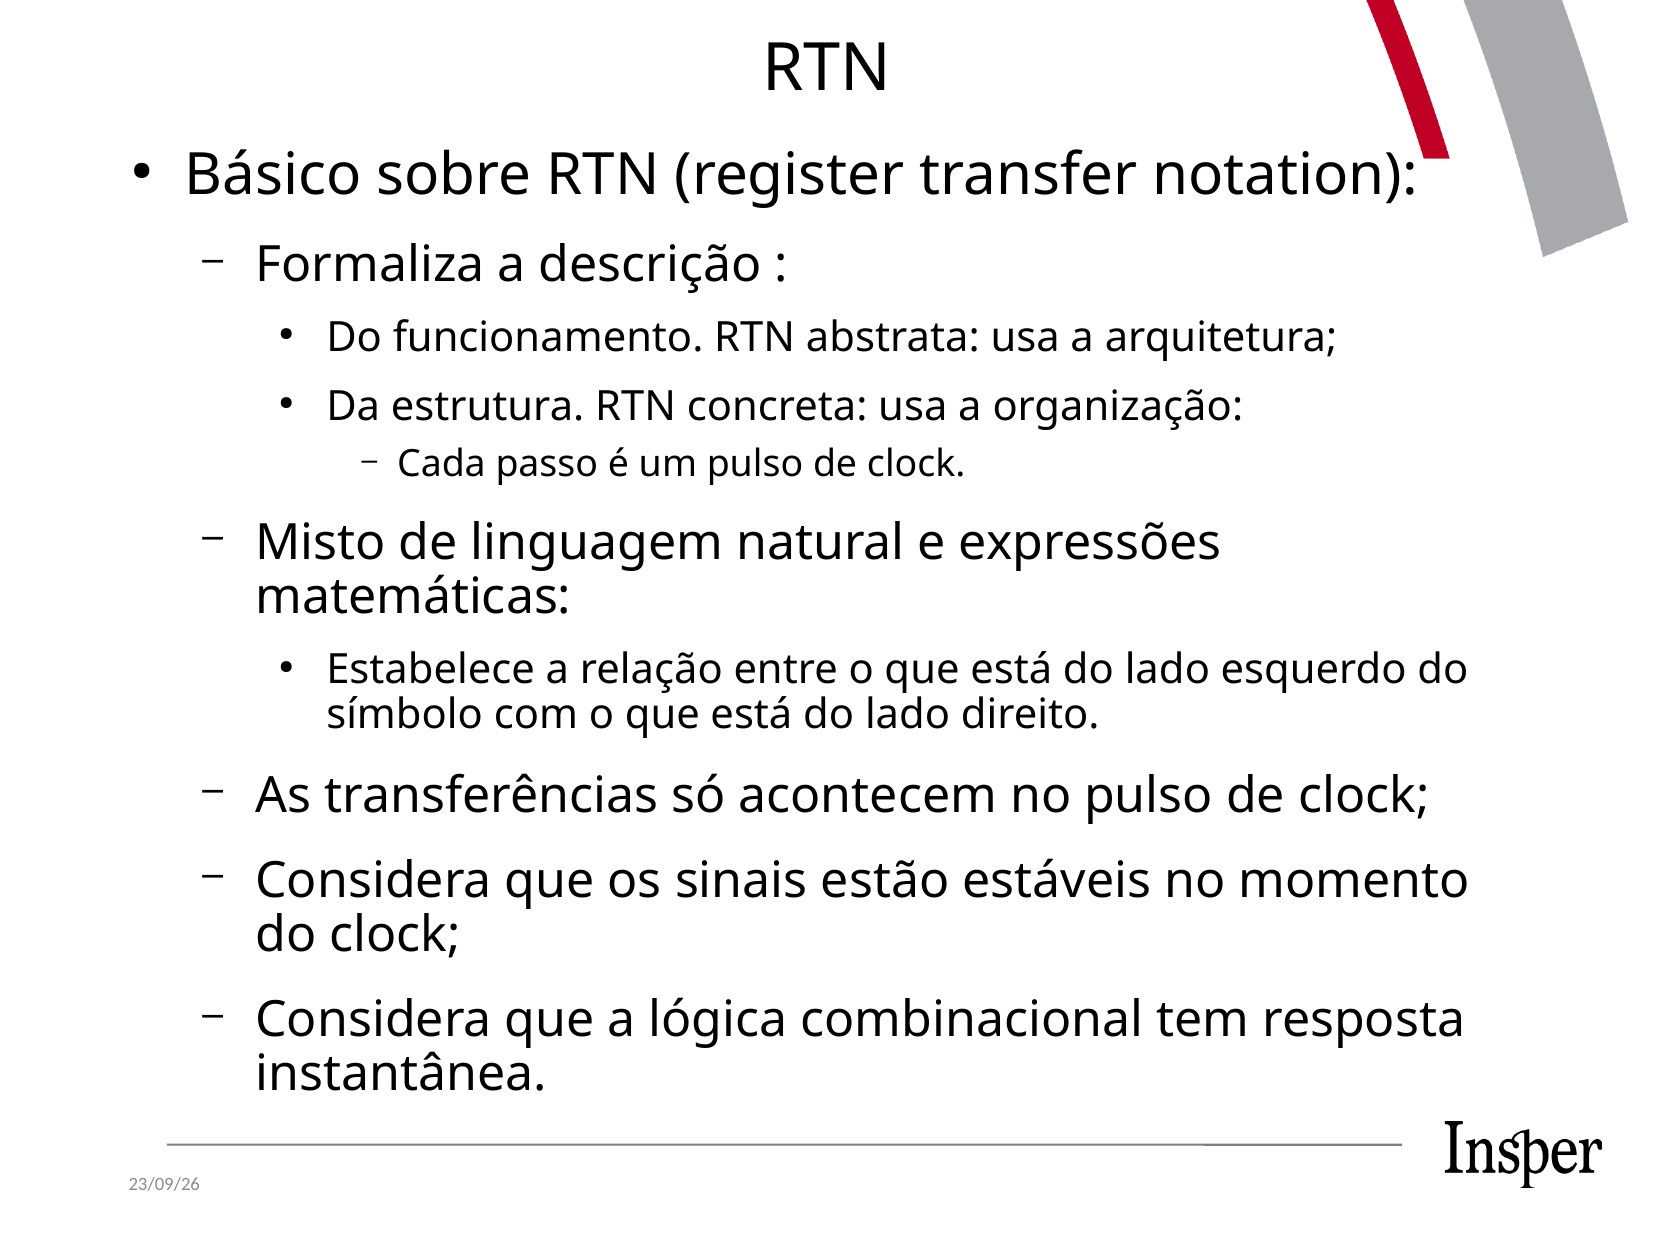

# RTN
Básico sobre RTN (register transfer notation):
Formaliza a descrição :
Do funcionamento. RTN abstrata: usa a arquitetura;
Da estrutura. RTN concreta: usa a organização:
Cada passo é um pulso de clock.
Misto de linguagem natural e expressões matemáticas:
Estabelece a relação entre o que está do lado esquerdo do símbolo com o que está do lado direito.
As transferências só acontecem no pulso de clock;
Considera que os sinais estão estáveis no momento do clock;
Considera que a lógica combinacional tem resposta instantânea.